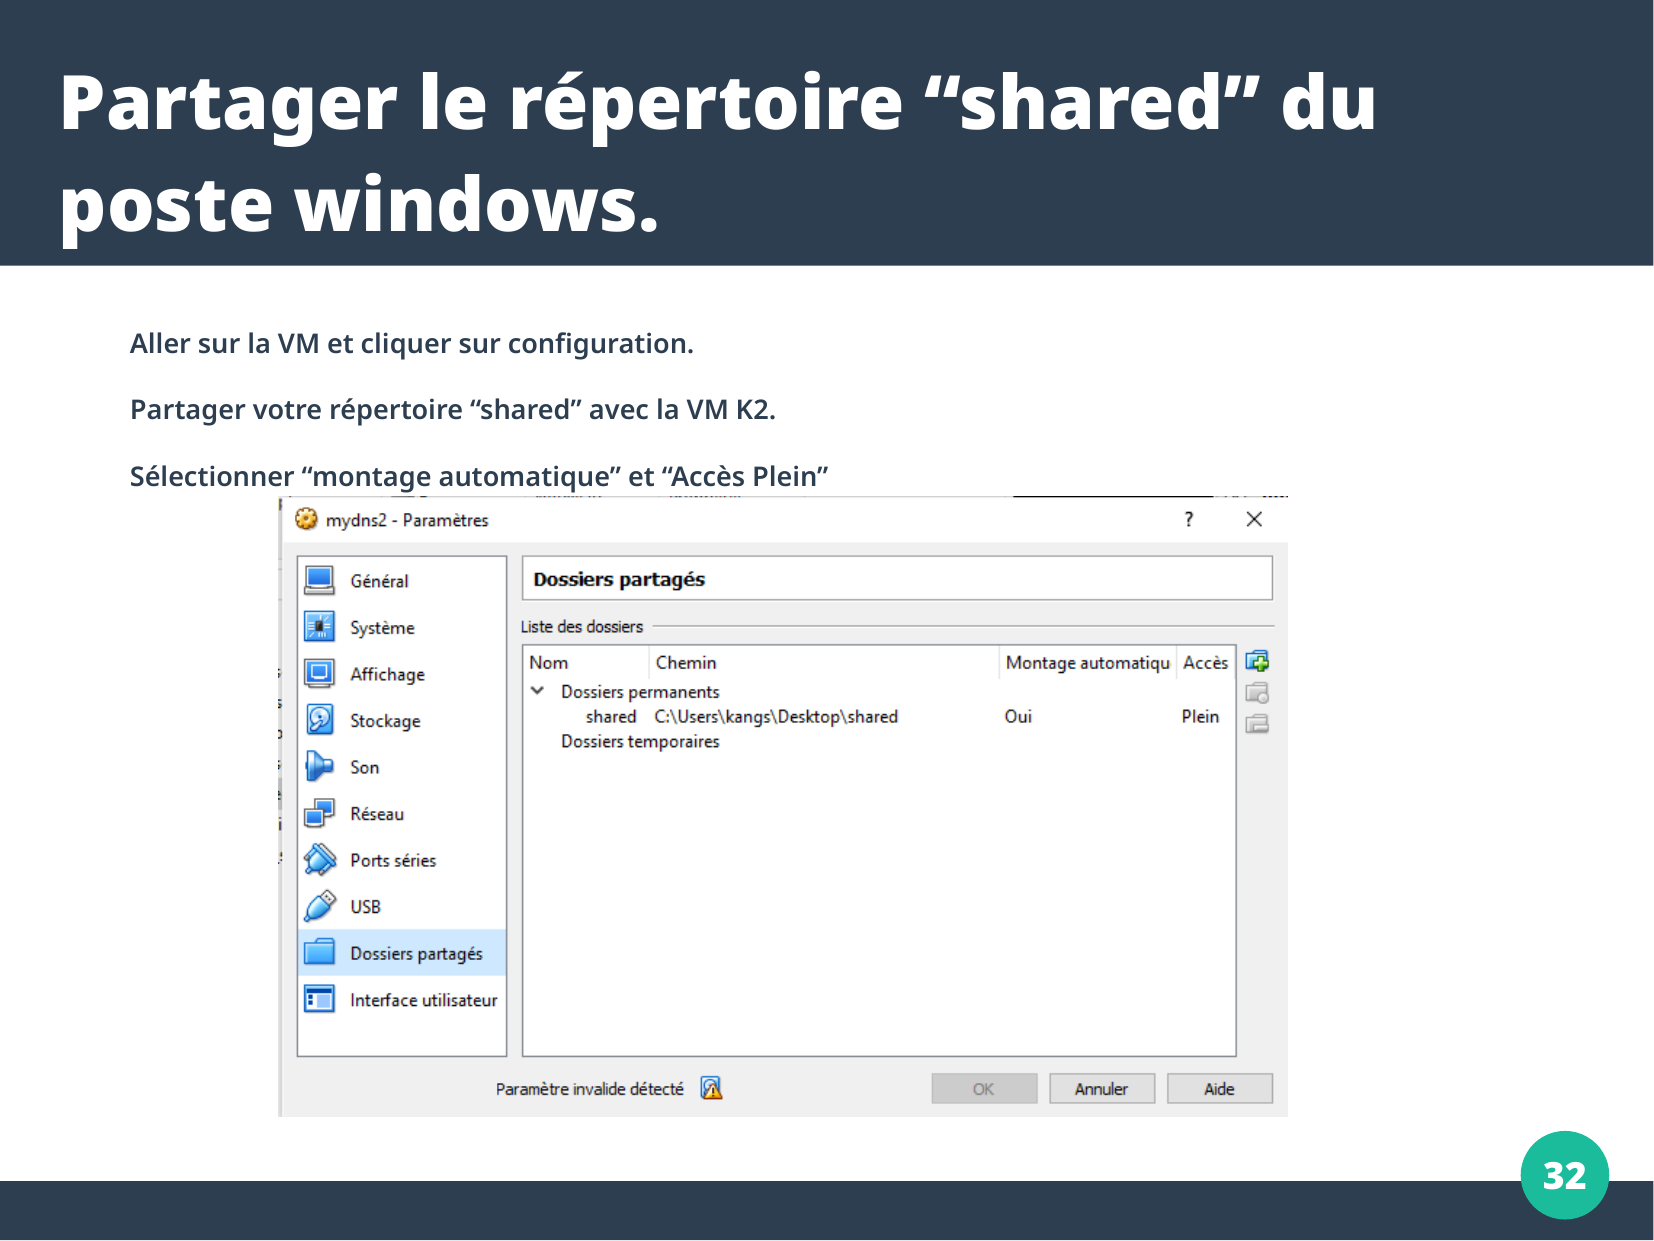

# Partager le répertoire “shared” du poste windows.
Aller sur la VM et cliquer sur configuration.
Partager votre répertoire “shared” avec la VM K2.
Sélectionner “montage automatique” et “Accès Plein”
32